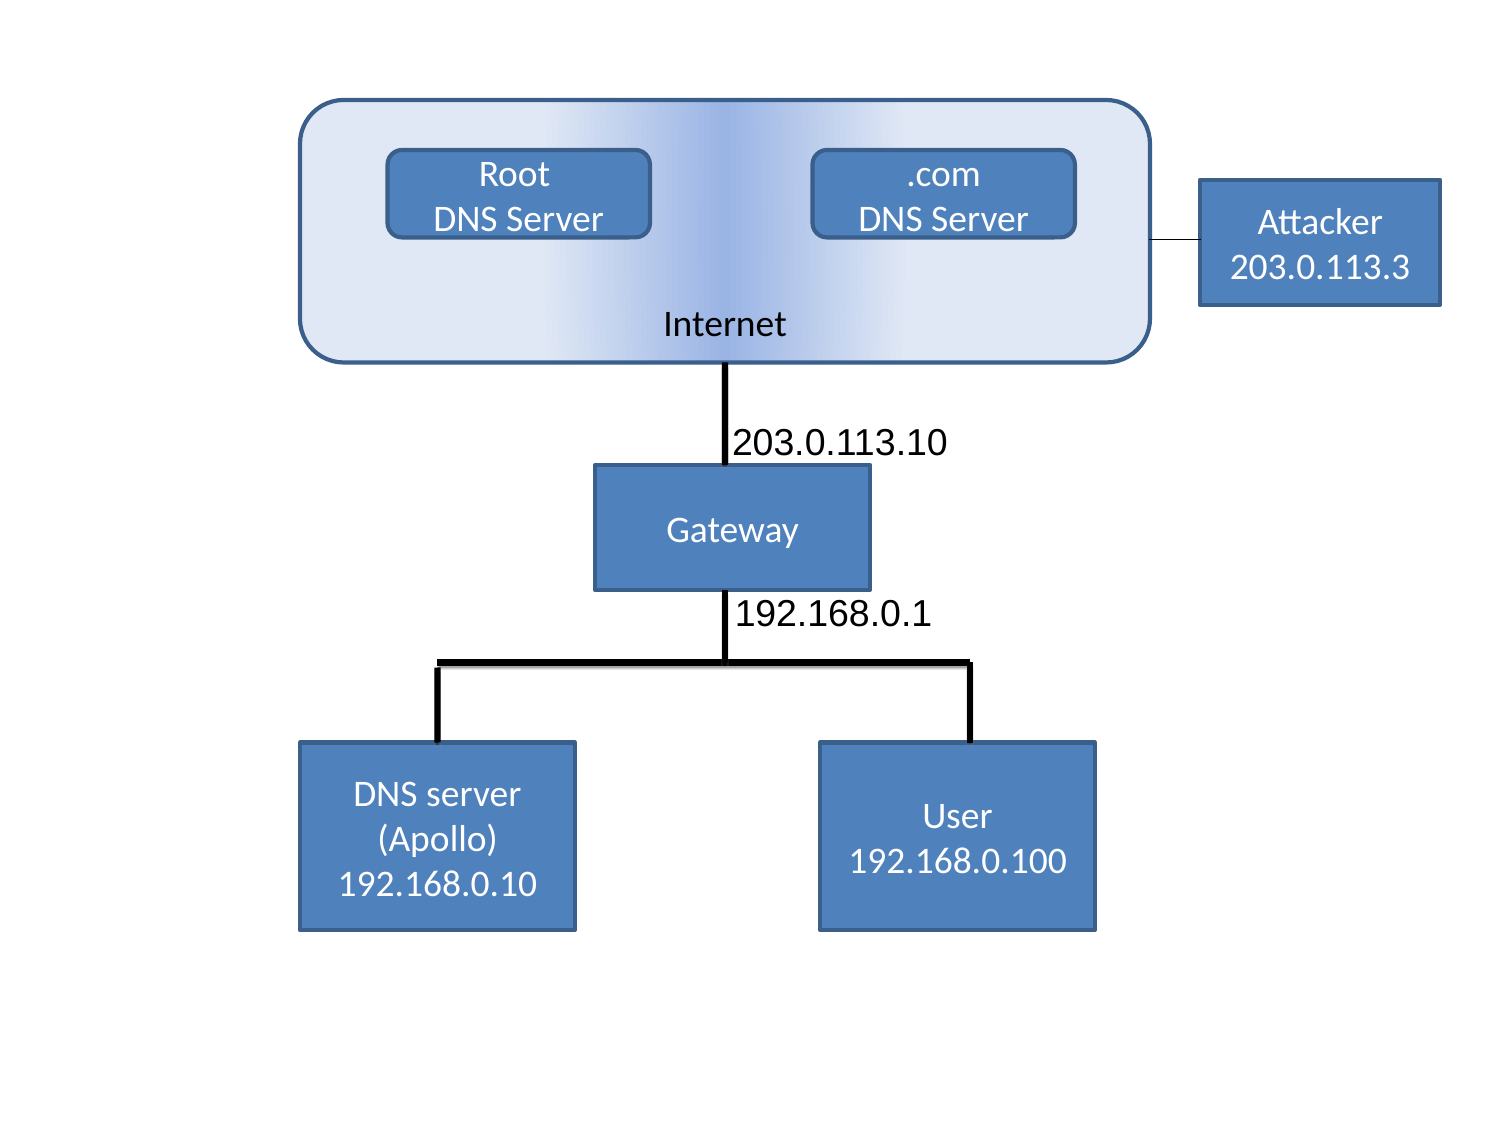

Internet
Root
DNS Server
.com
DNS Server
Attacker
203.0.113.3
203.0.113.10
Gateway
192.168.0.1
DNS server (Apollo)
192.168.0.10
User
192.168.0.100